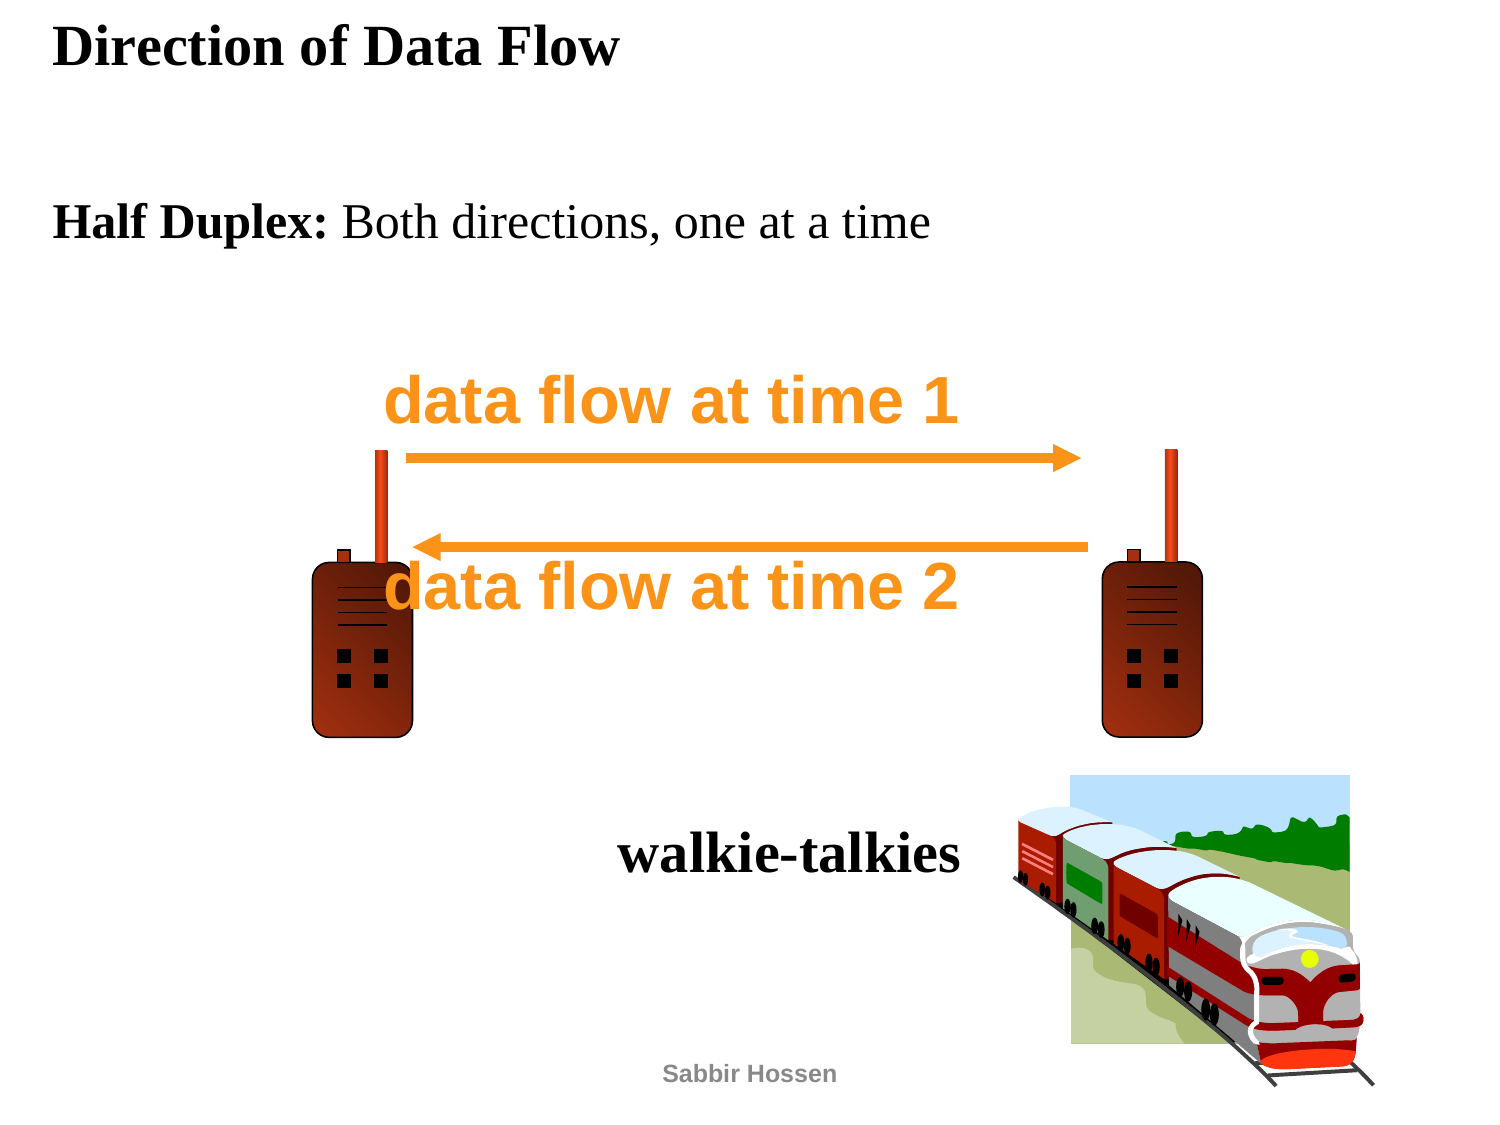

# Direction of Data Flow
Half Duplex: Both directions, one at a time
 walkie-talkies
data flow at time 1
data flow at time 2
Sabbir Hossen